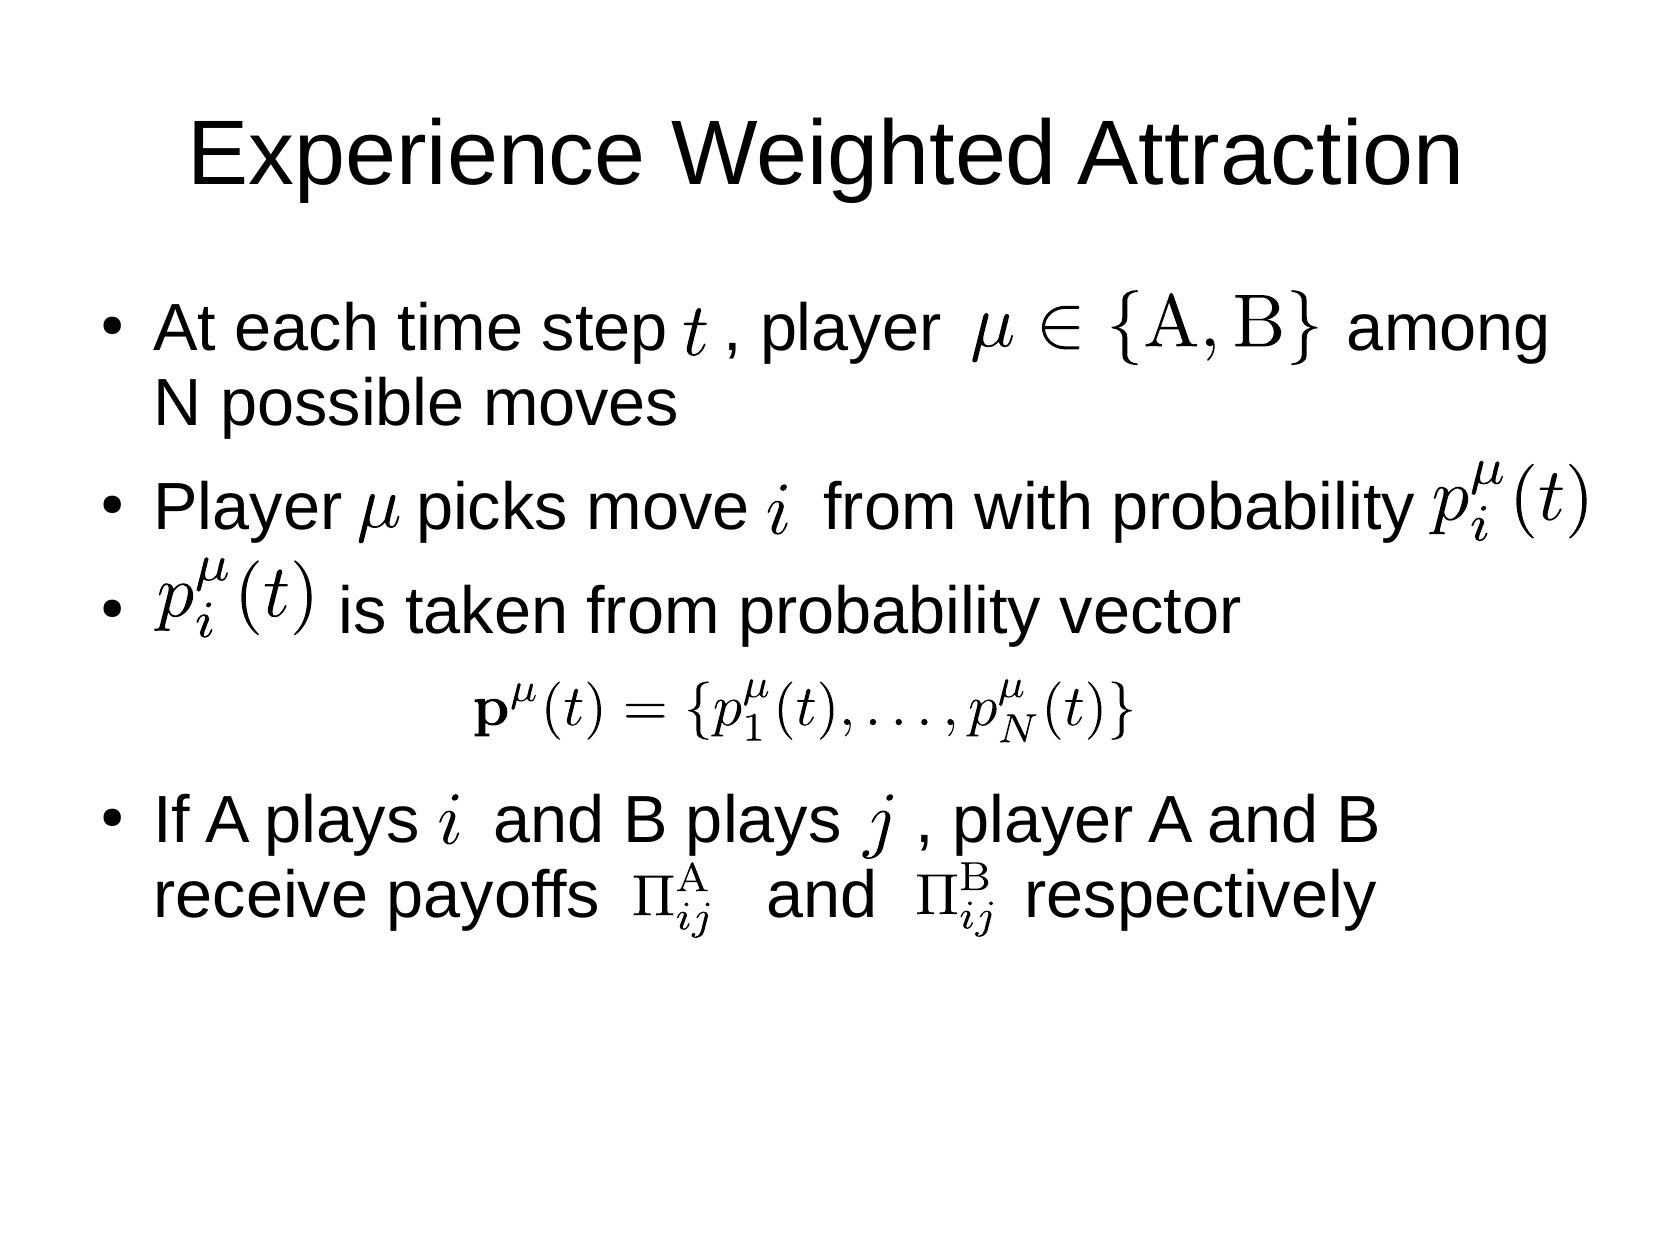

# Experience Weighted Attraction
At each time step , player among N possible moves
Player picks move from with probability
 is taken from probability vector
If A plays and B plays , player A and B receive payoffs and respectively